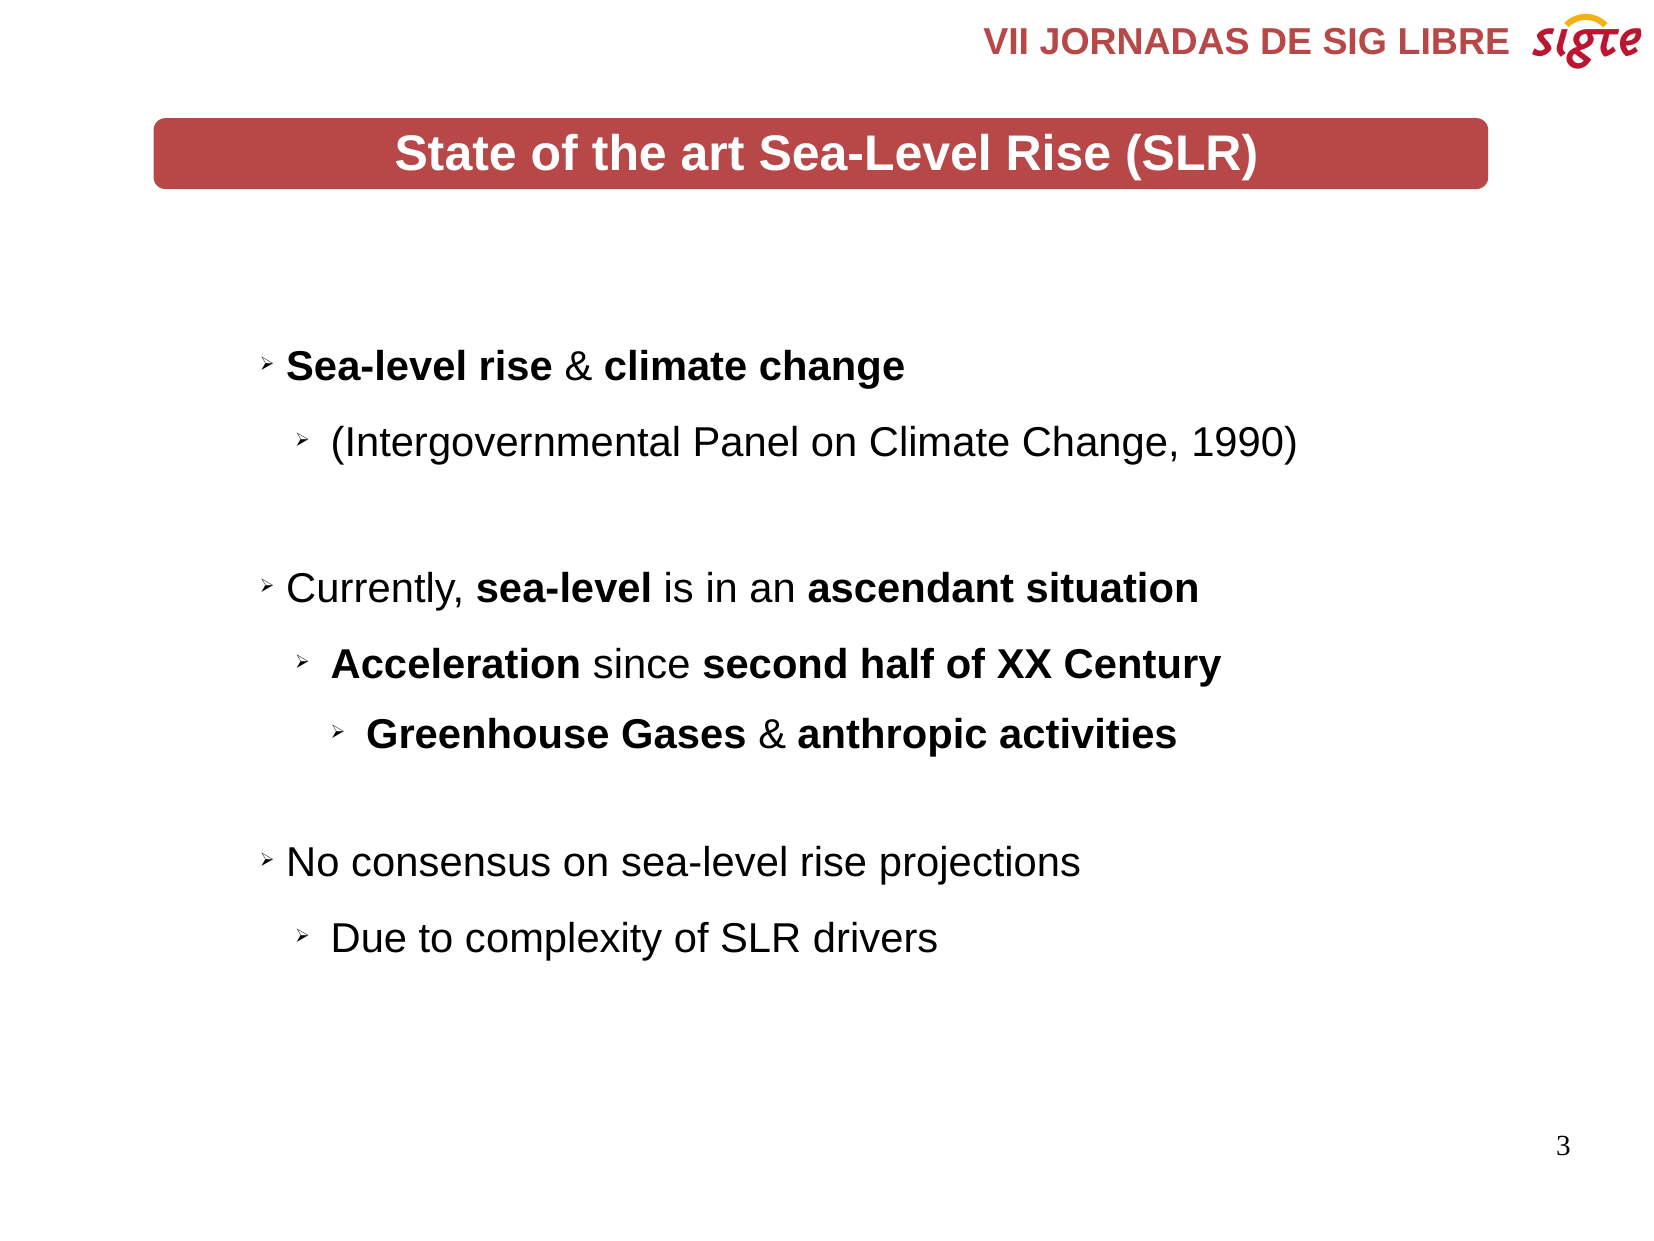

VII JORNADAS DE SIG LIBRE
# State of the art Sea-Level Rise (SLR)
 Sea-level rise & climate change
(Intergovernmental Panel on Climate Change, 1990)
 Currently, sea-level is in an ascendant situation
Acceleration since second half of XX Century
Greenhouse Gases & anthropic activities
 No consensus on sea-level rise projections
Due to complexity of SLR drivers
3